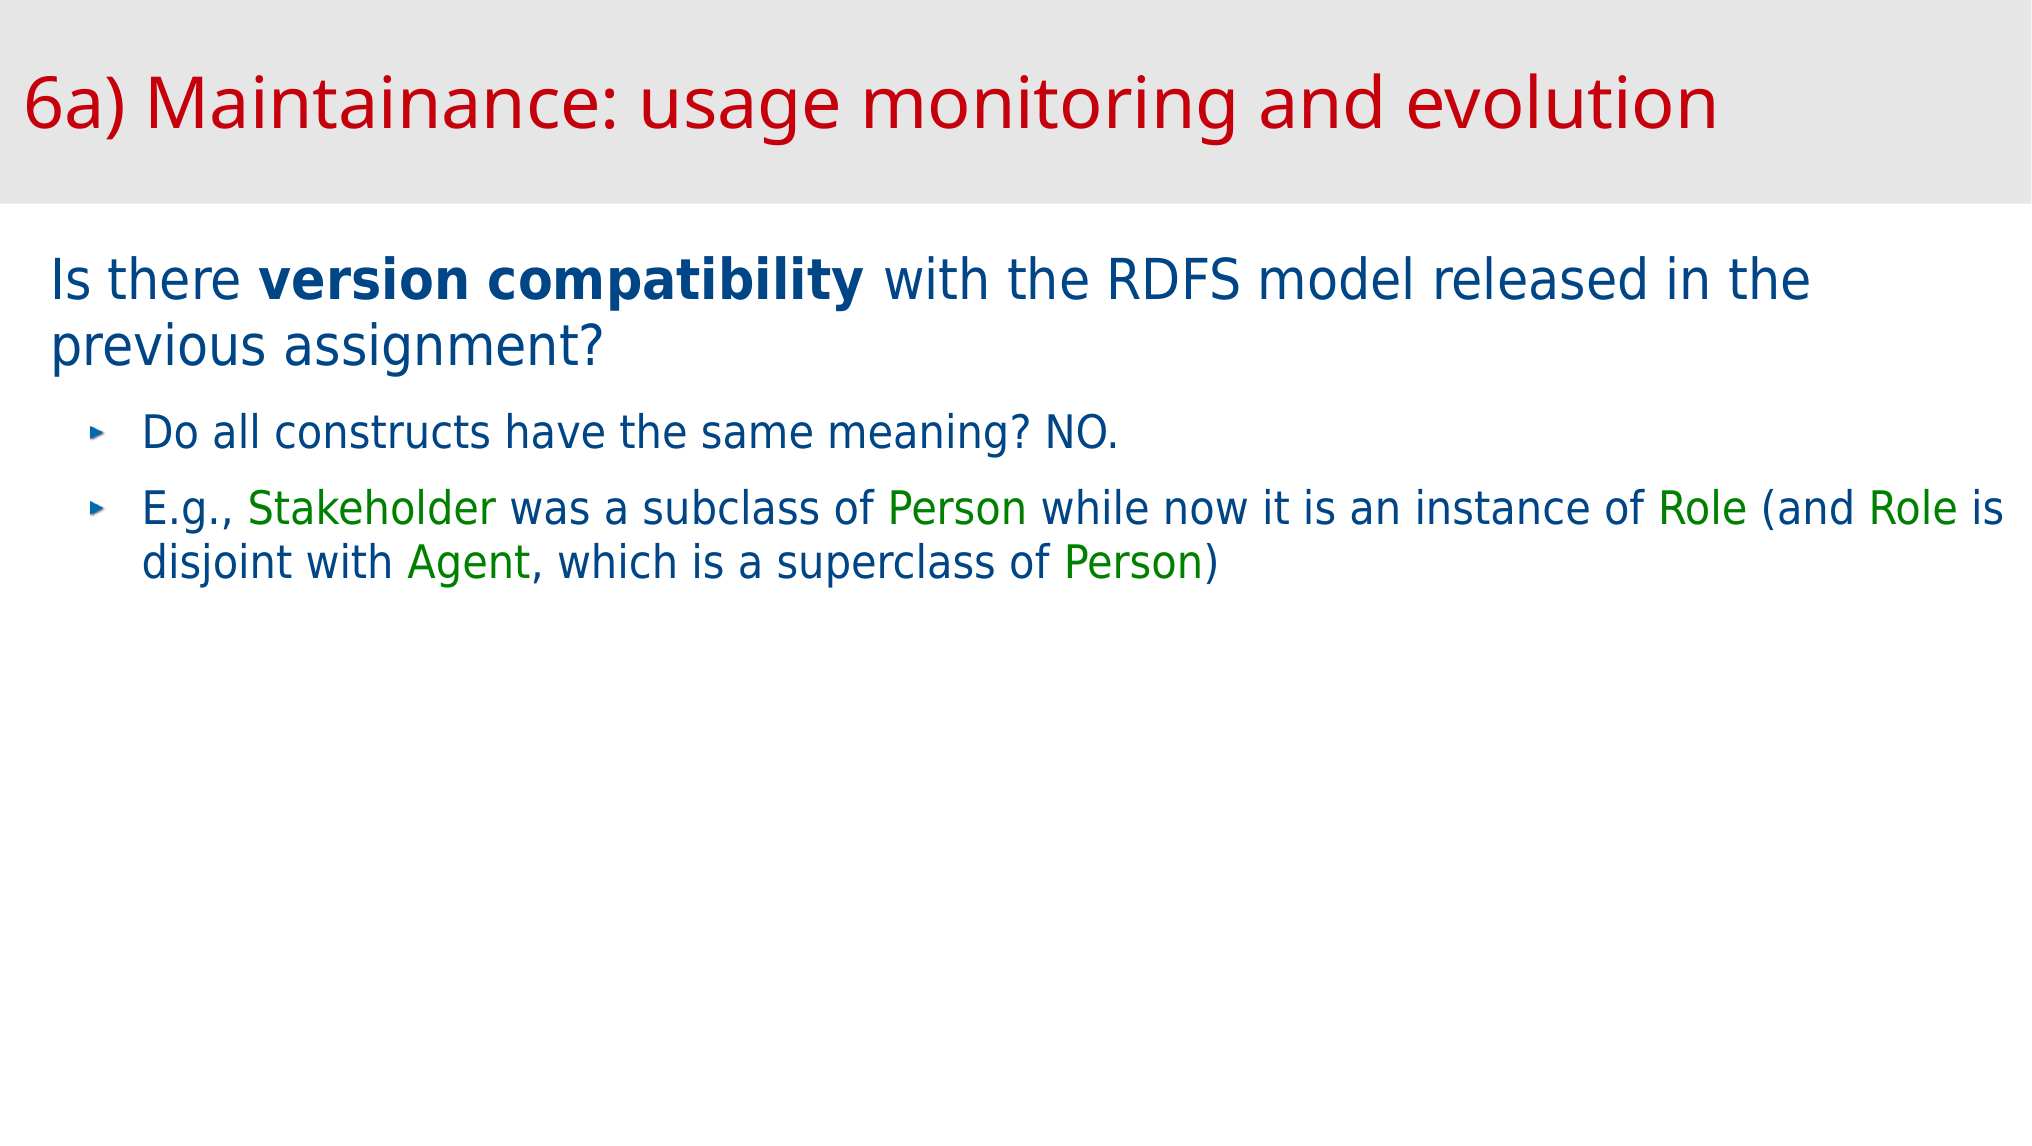

# 6a) Maintainance: usage monitoring and evolution
Is there version compatibility with the RDFS model released in the previous assignment?
Do all constructs have the same meaning? NO.
E.g., Stakeholder was a subclass of Person while now it is an instance of Role (and Role is disjoint with Agent, which is a superclass of Person)